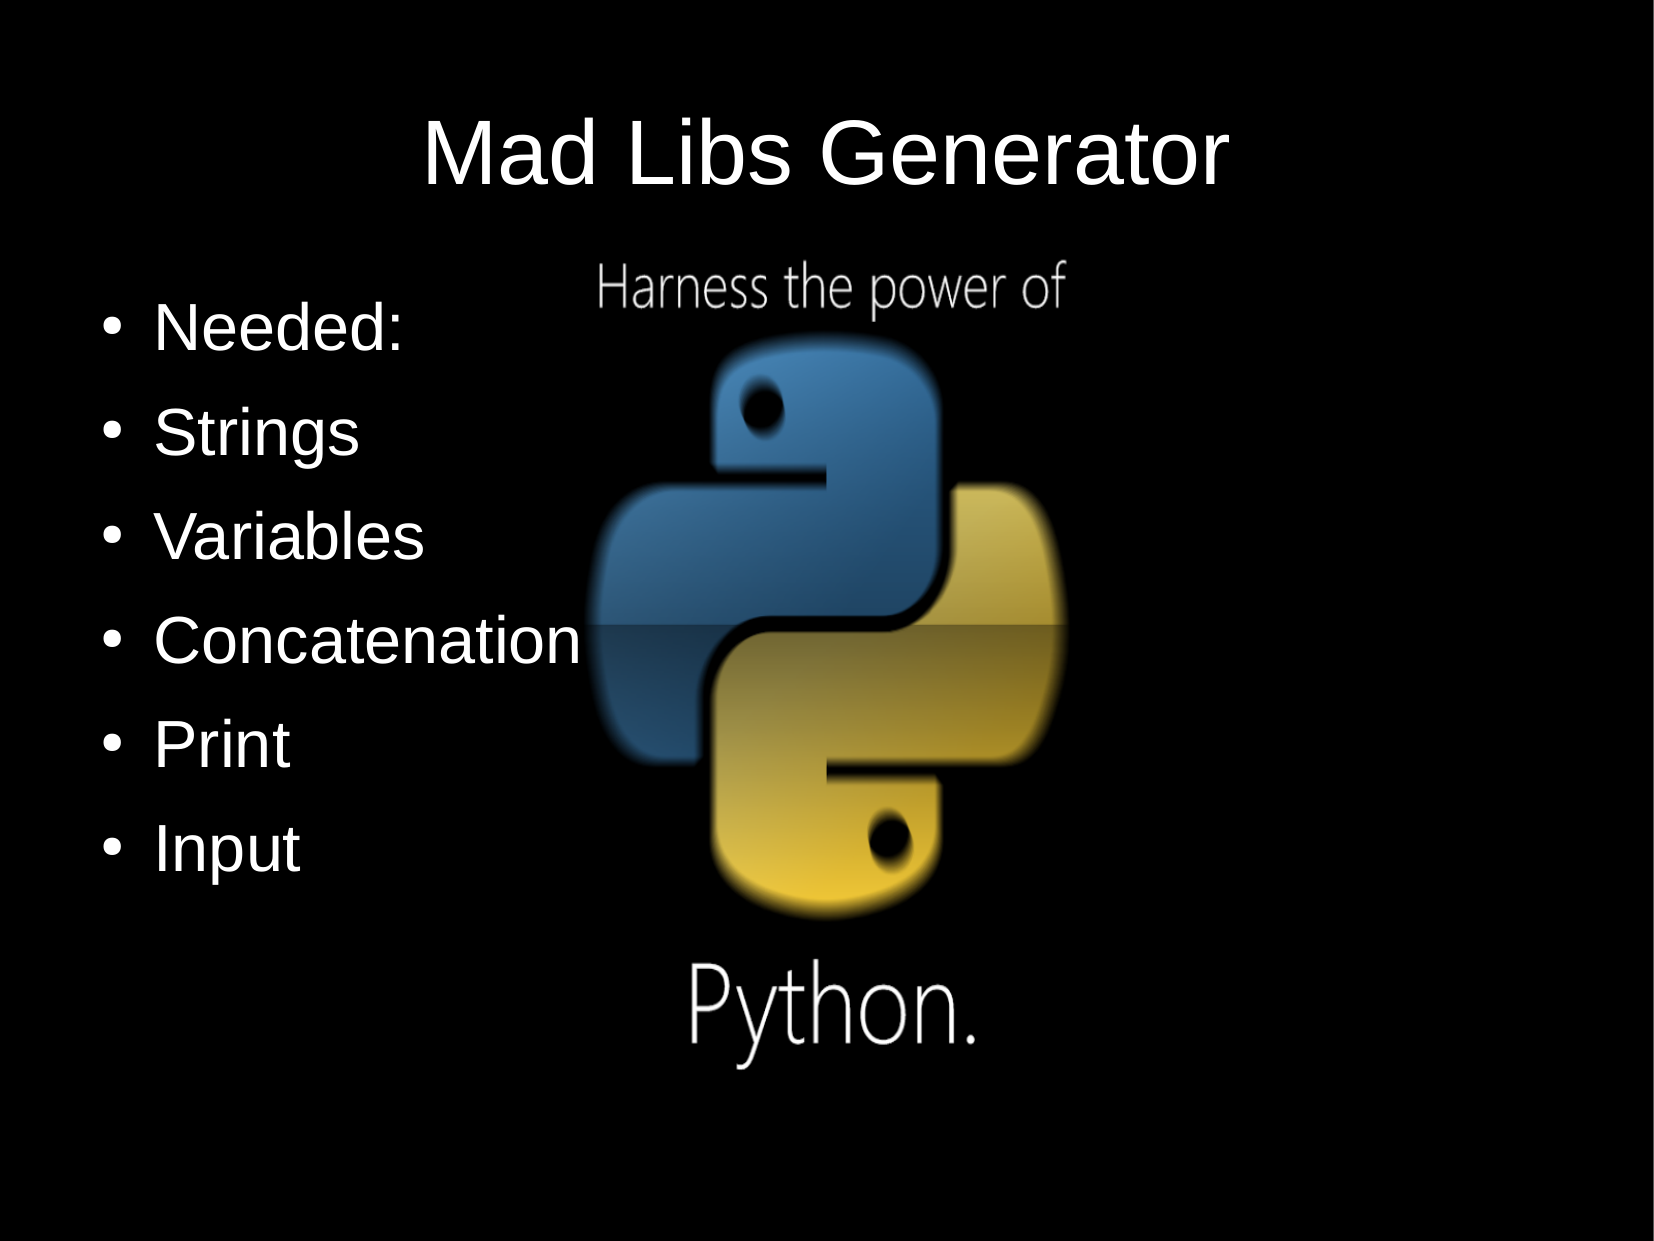

# Mad Libs Generator
Needed:
Strings
Variables
Concatenation
Print
Input